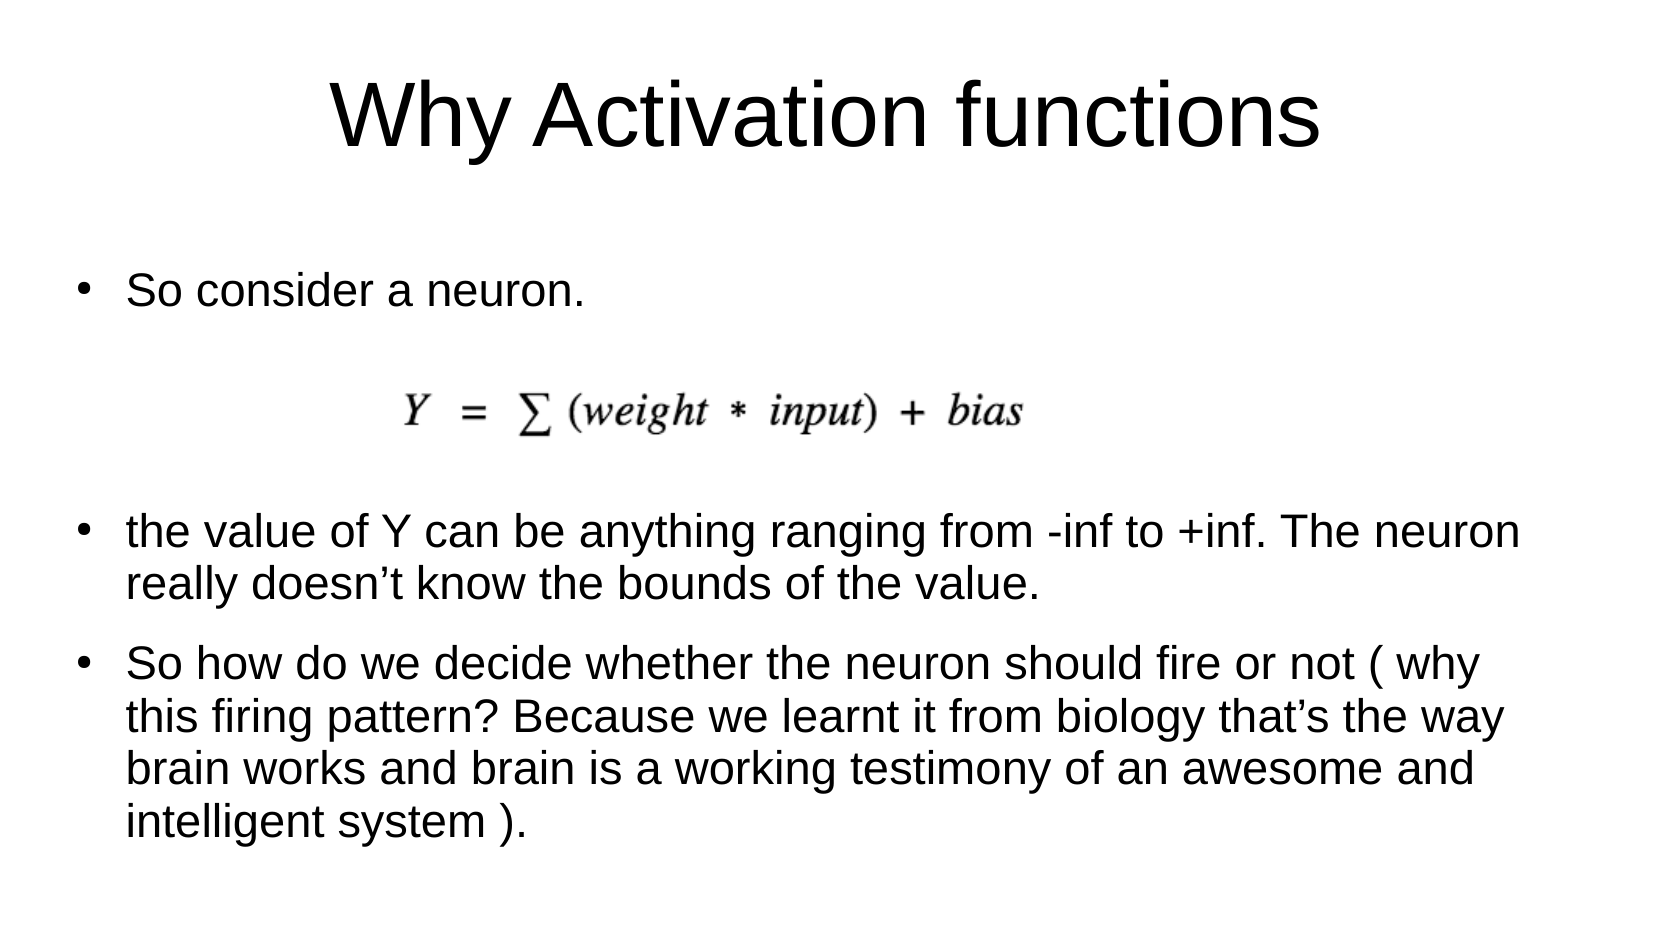

# Why Activation functions
So consider a neuron.
the value of Y can be anything ranging from -inf to +inf. The neuron really doesn’t know the bounds of the value.
So how do we decide whether the neuron should fire or not ( why this firing pattern? Because we learnt it from biology that’s the way brain works and brain is a working testimony of an awesome and intelligent system ).